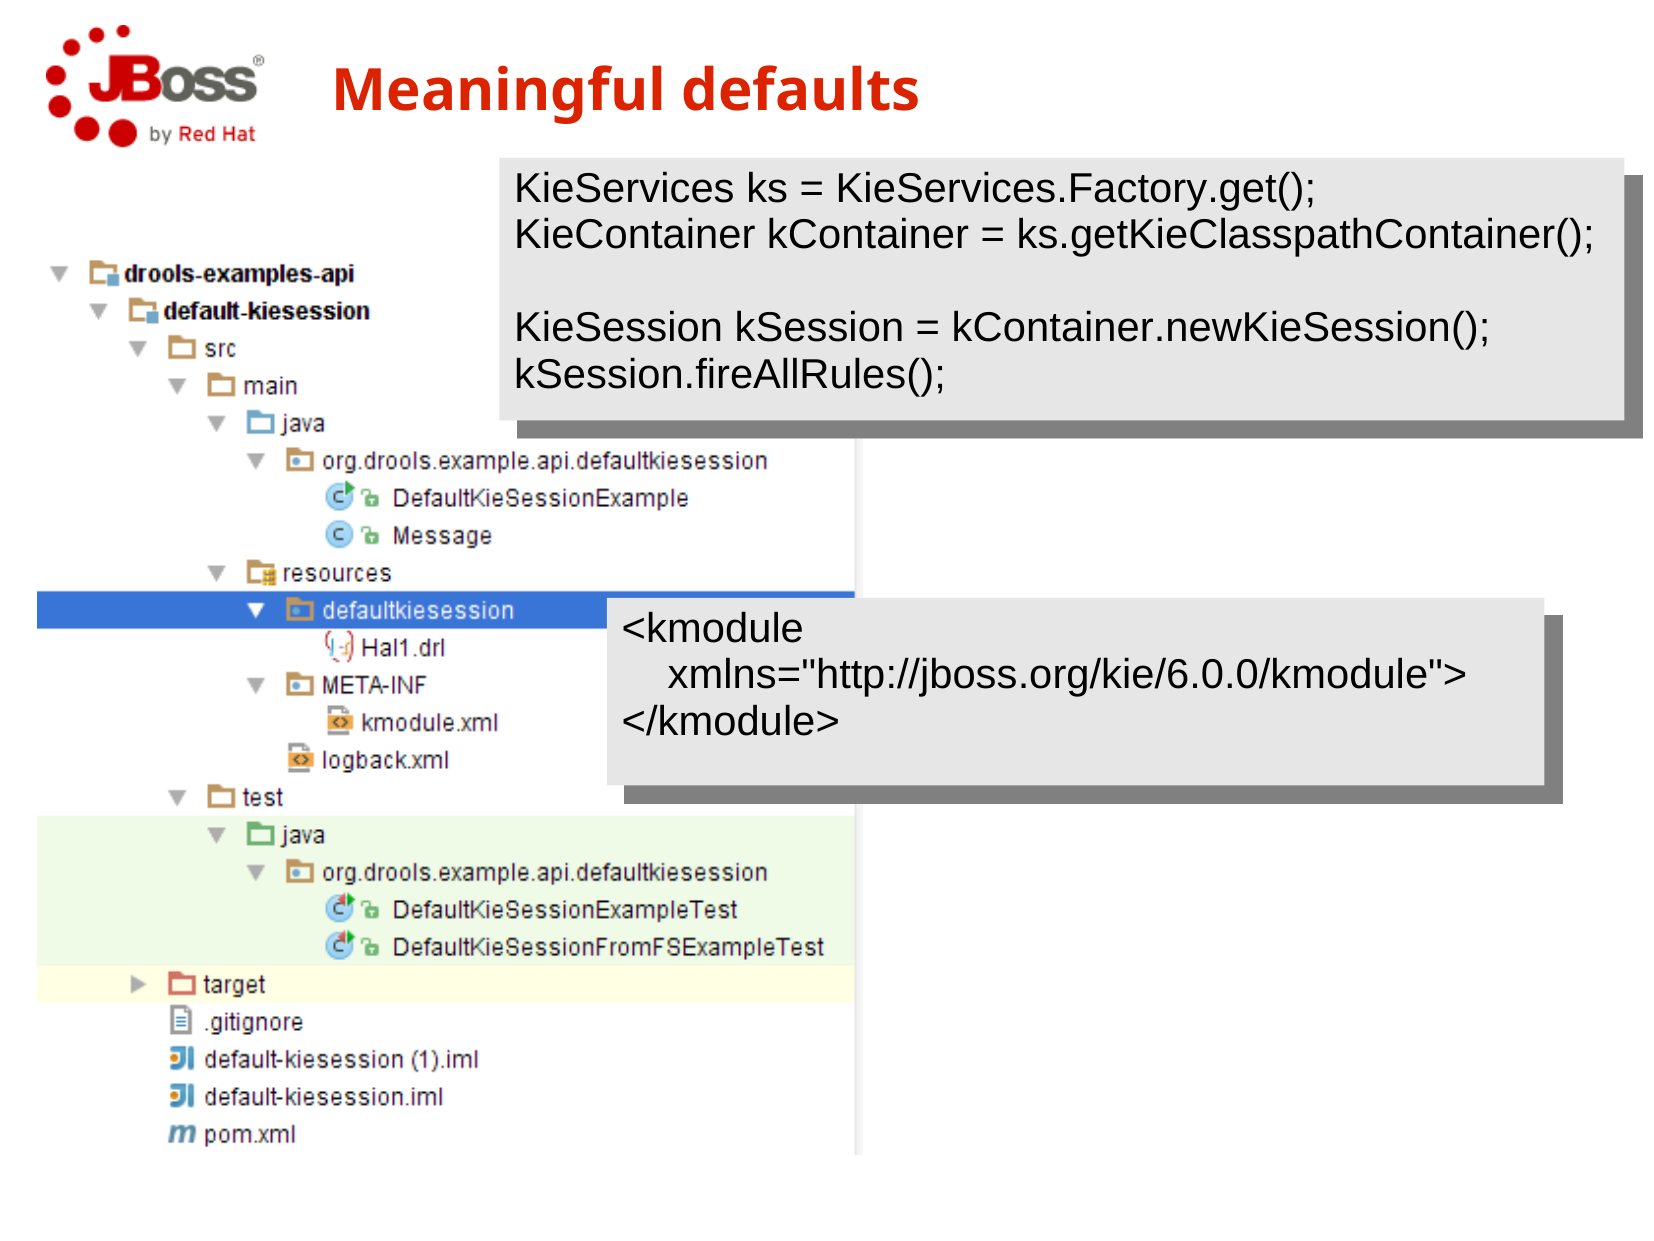

# Meaningful defaults
KieServices ks = KieServices.Factory.get();
KieContainer kContainer = ks.getKieClasspathContainer();
KieSession kSession = kContainer.newKieSession();
kSession.fireAllRules();
<kmodule
 xmlns="http://jboss.org/kie/6.0.0/kmodule">
</kmodule>